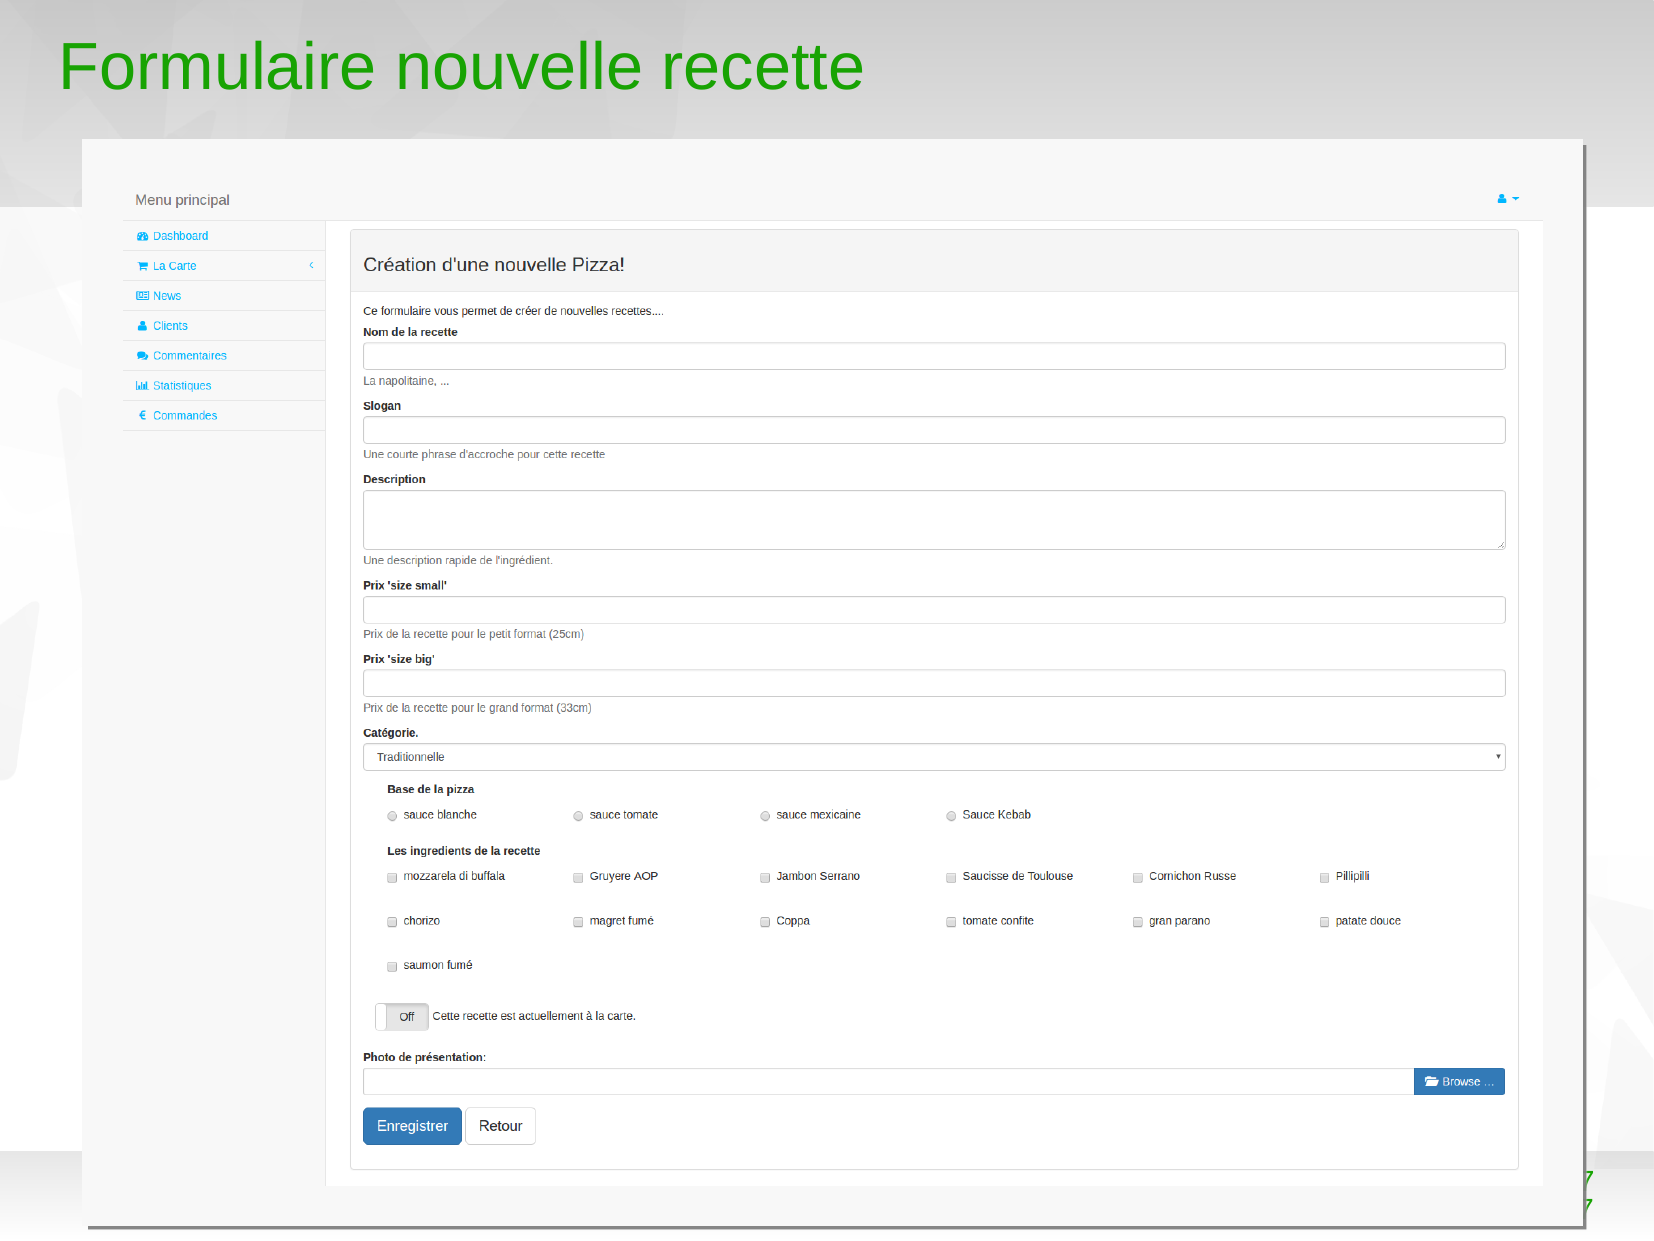

# Formulaire nouvelle recette
7
Formation JAVASCRIPT Greta Dax 2017